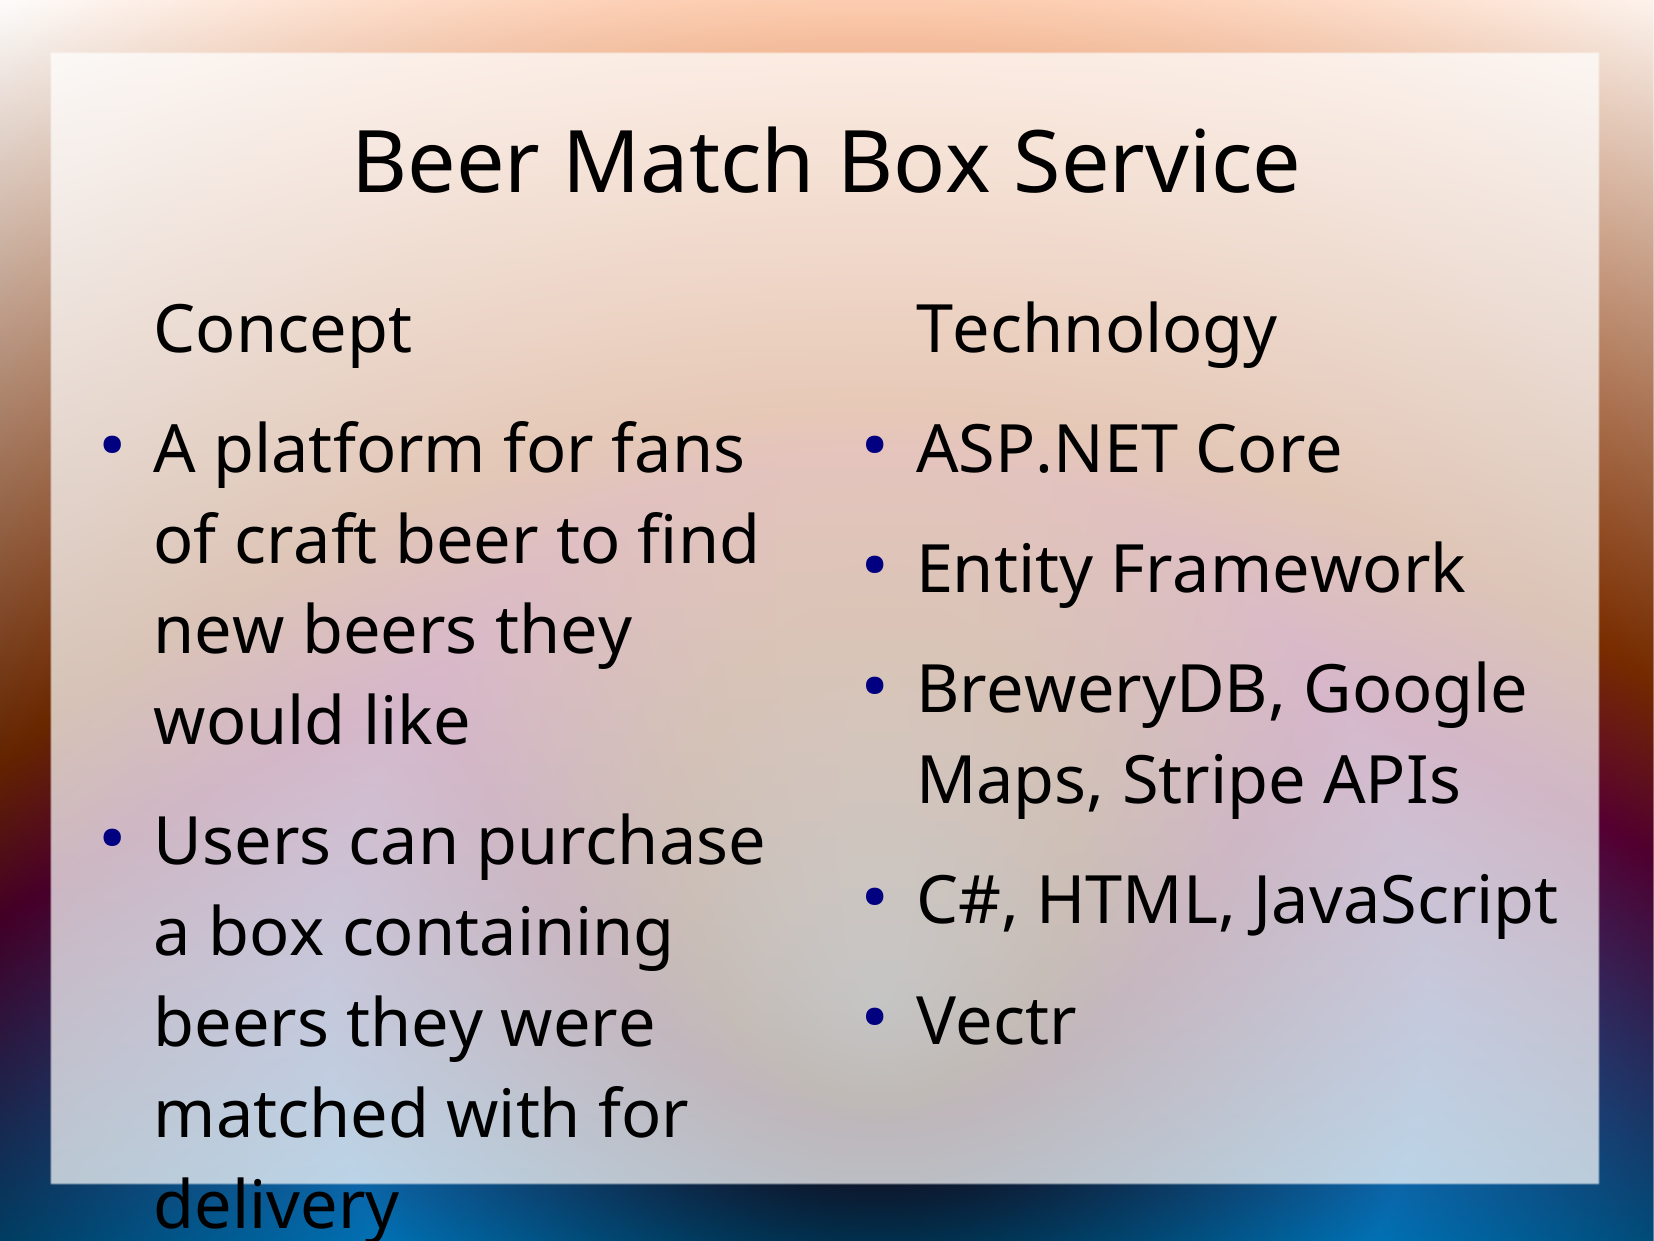

# Beer Match Box Service
Concept
A platform for fans of craft beer to find new beers they would like
Users can purchase a box containing beers they were matched with for delivery
Technology
ASP.NET Core
Entity Framework
BreweryDB, Google Maps, Stripe APIs
C#, HTML, JavaScript
Vectr